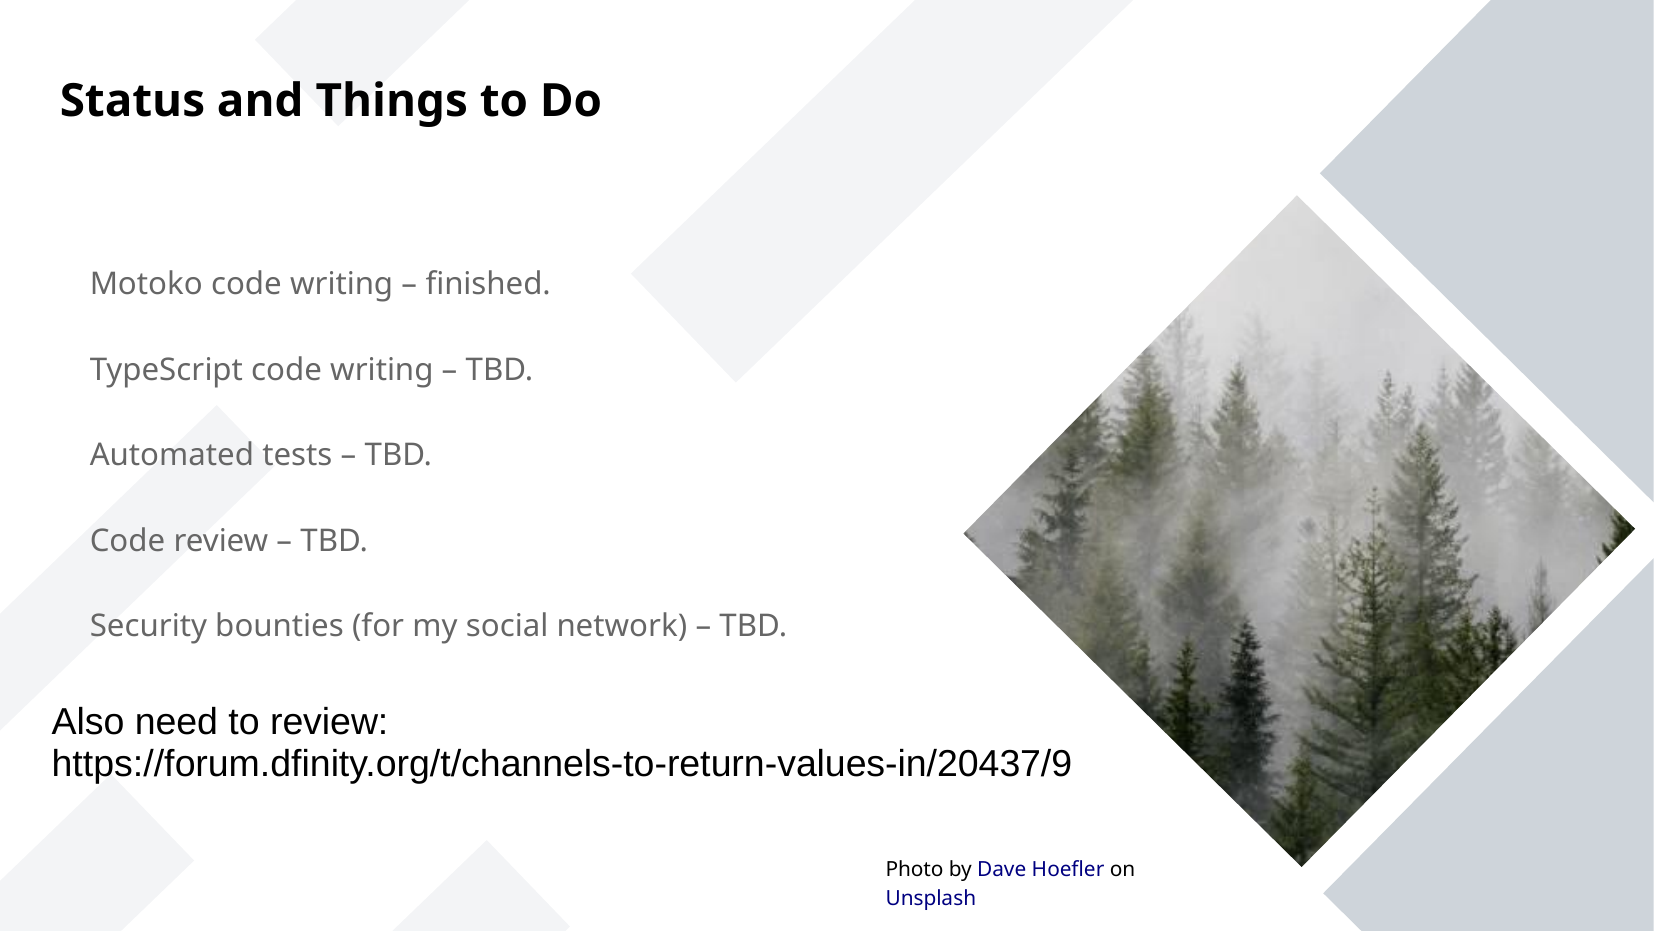

Status and Things to Do
Motoko code writing – finished.
TypeScript code writing – TBD.
Automated tests – TBD.
Code review – TBD.
Security bounties (for my social network) – TBD.
Also need to review:
https://forum.dfinity.org/t/channels-to-return-values-in/20437/9
Photo by Dave Hoefler on Unsplash